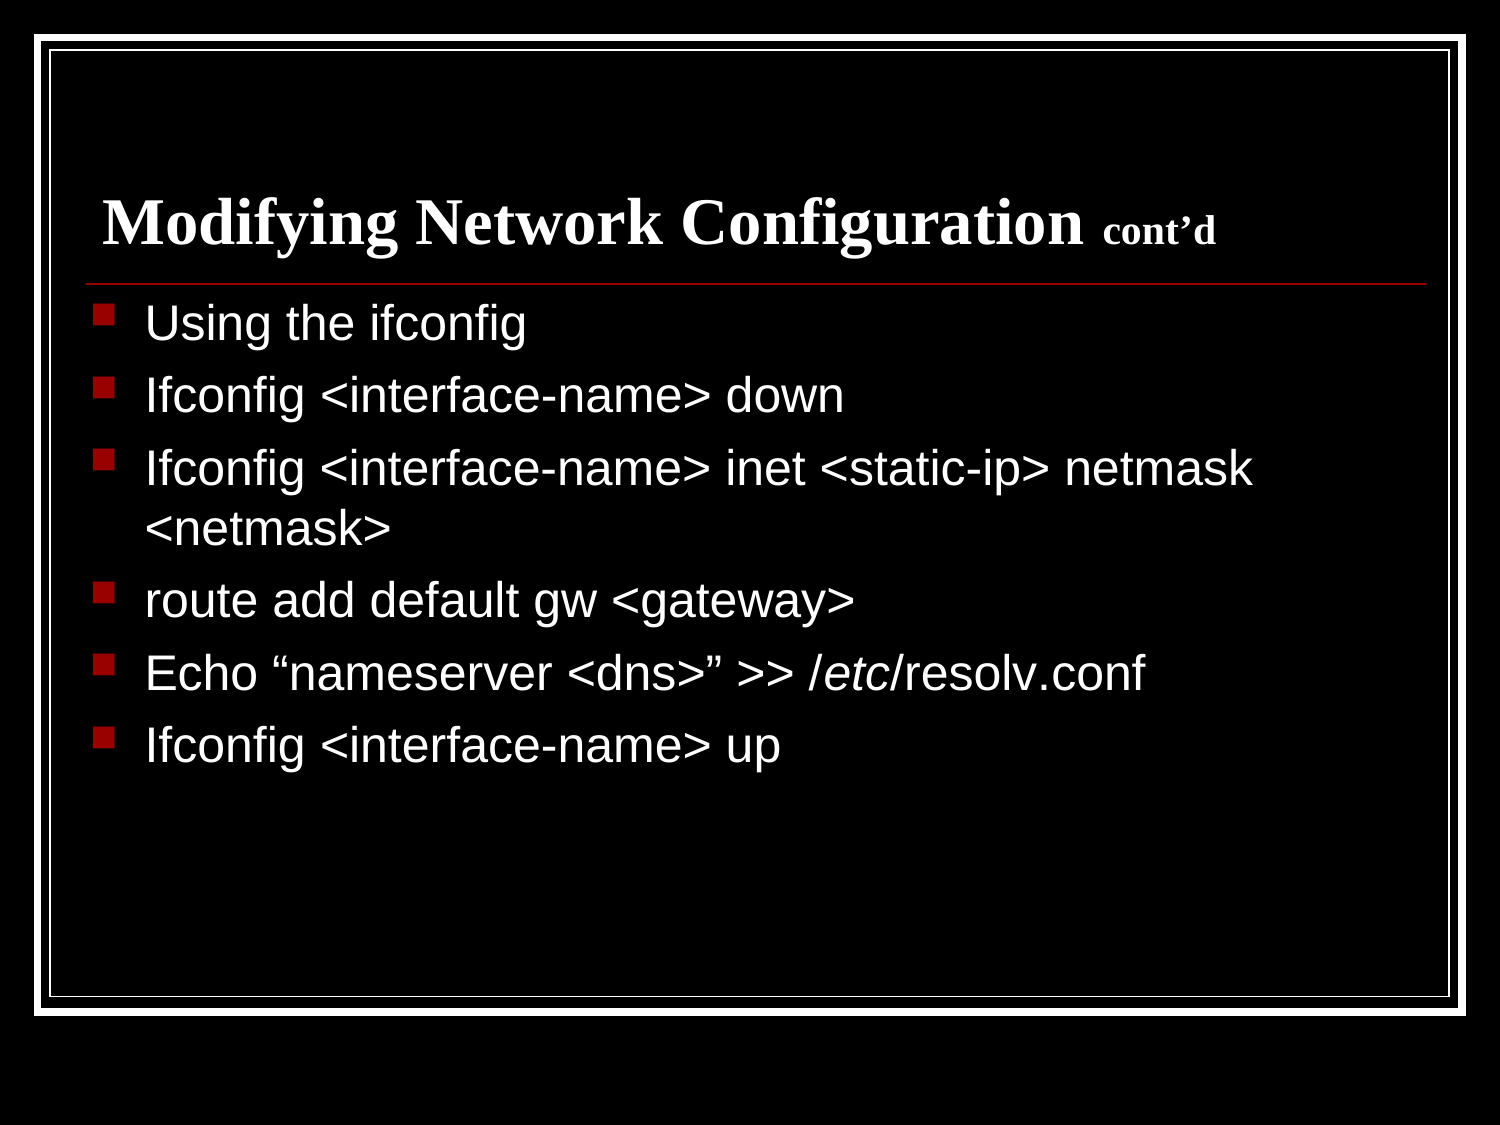

# Modifying Network Configuration cont’d
Using the ifconfig
Ifconfig <interface-name> down
Ifconfig <interface-name> inet <static-ip> netmask <netmask>
route add default gw <gateway>
Echo “nameserver <dns>” >> /etc/resolv.conf
Ifconfig <interface-name> up